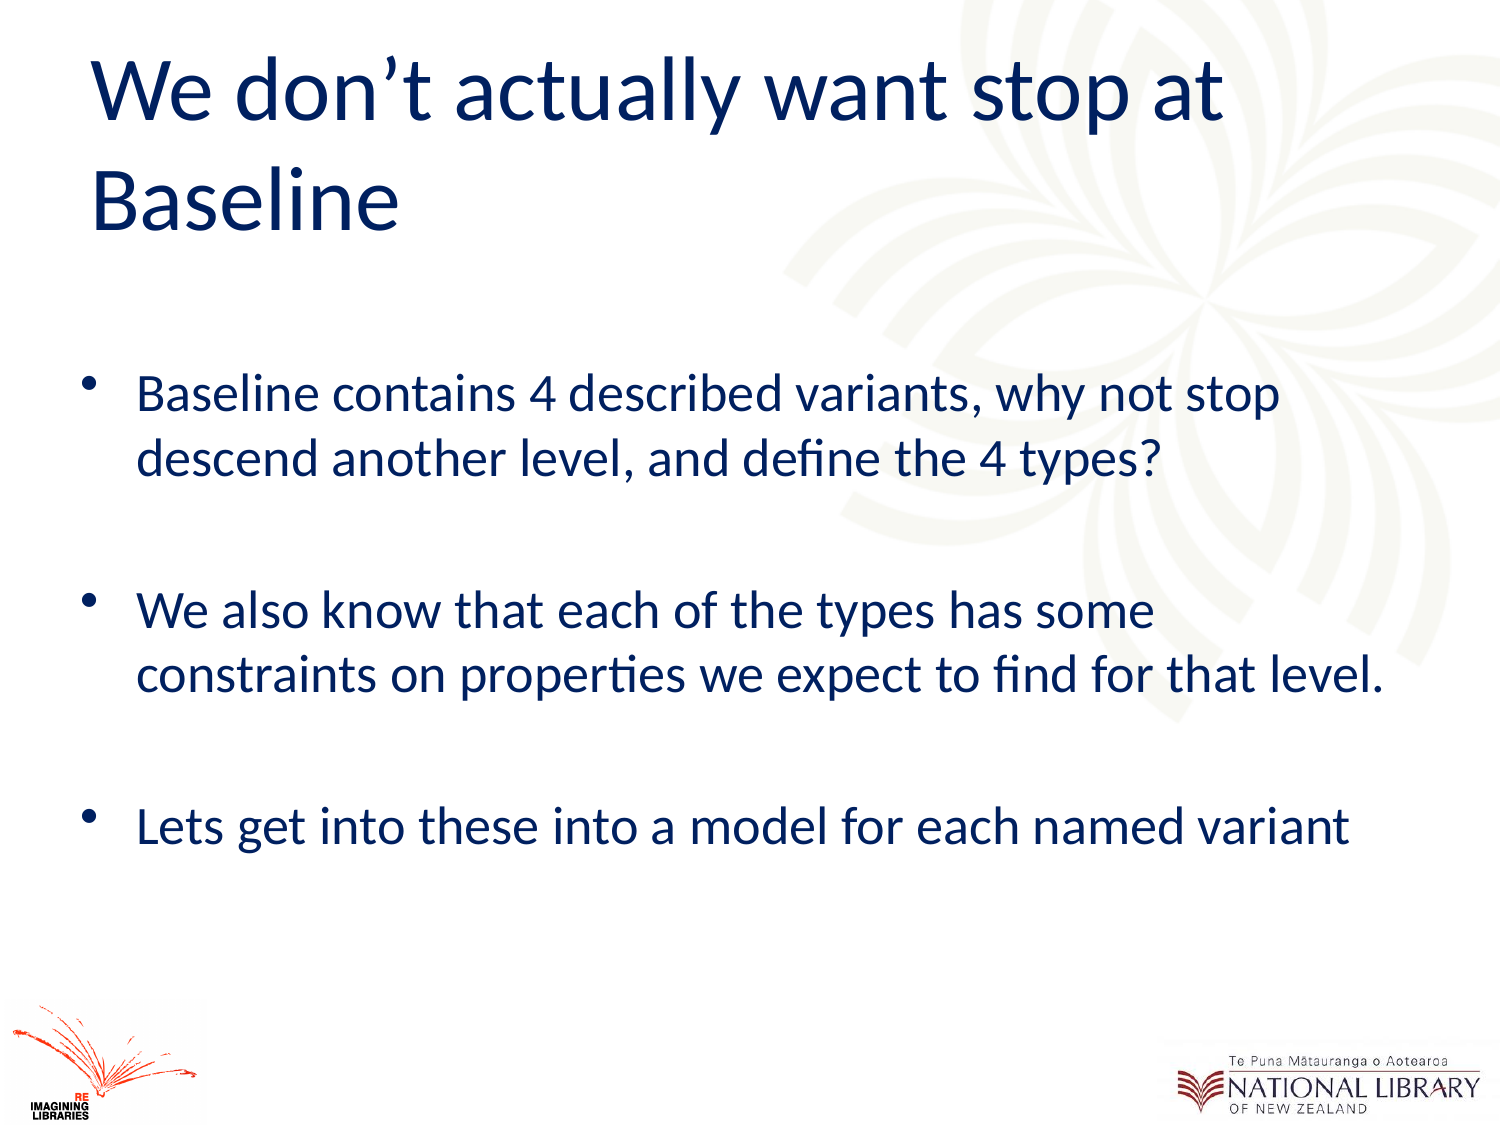

# We don’t actually want stop at Baseline
Baseline contains 4 described variants, why not stop descend another level, and define the 4 types?
We also know that each of the types has some constraints on properties we expect to find for that level.
Lets get into these into a model for each named variant